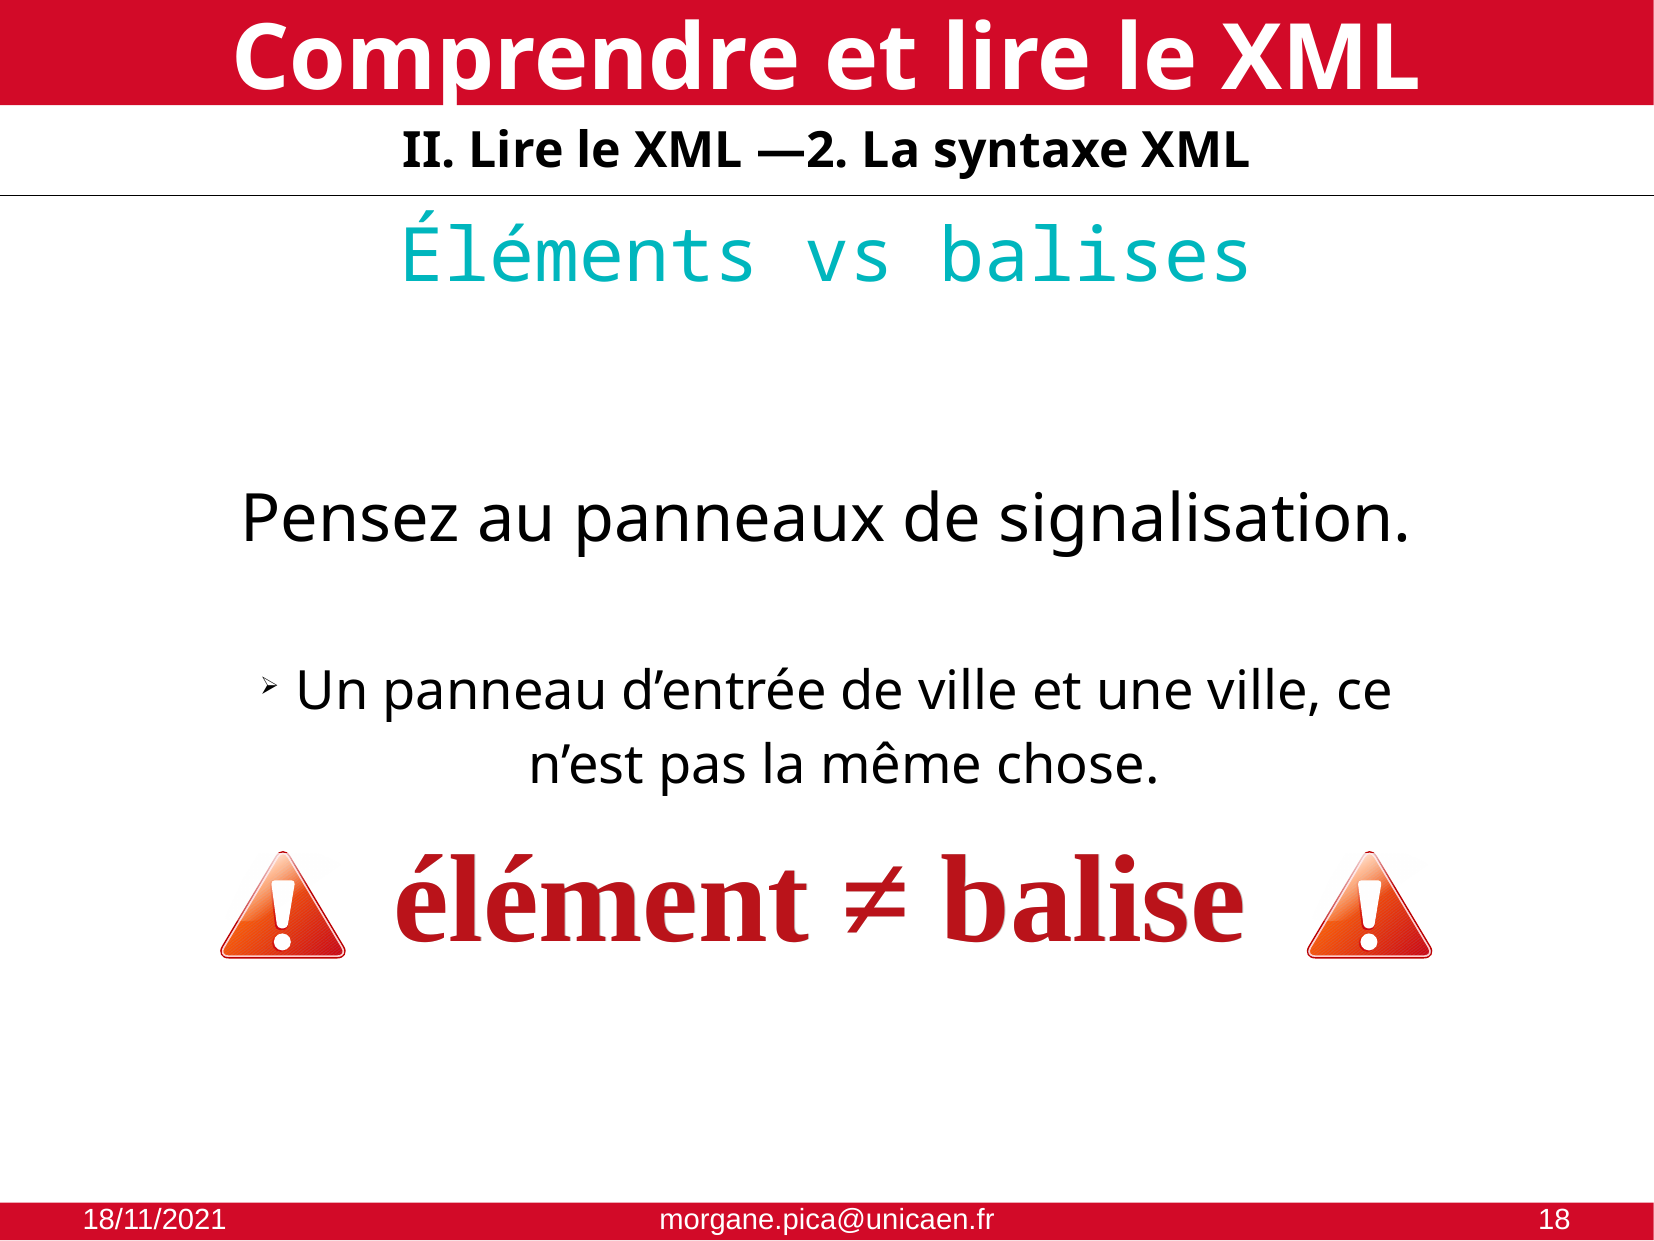

# Comprendre et lire le XML
II. Lire le XML —2. La syntaxe XML
Éléments vs balises
Pensez au panneaux de signalisation.
Un panneau d’entrée de ville et une ville, ce n’est pas la même chose.
élément ≠ balise
18/11/2021
morgane.pica@unicaen.fr
18